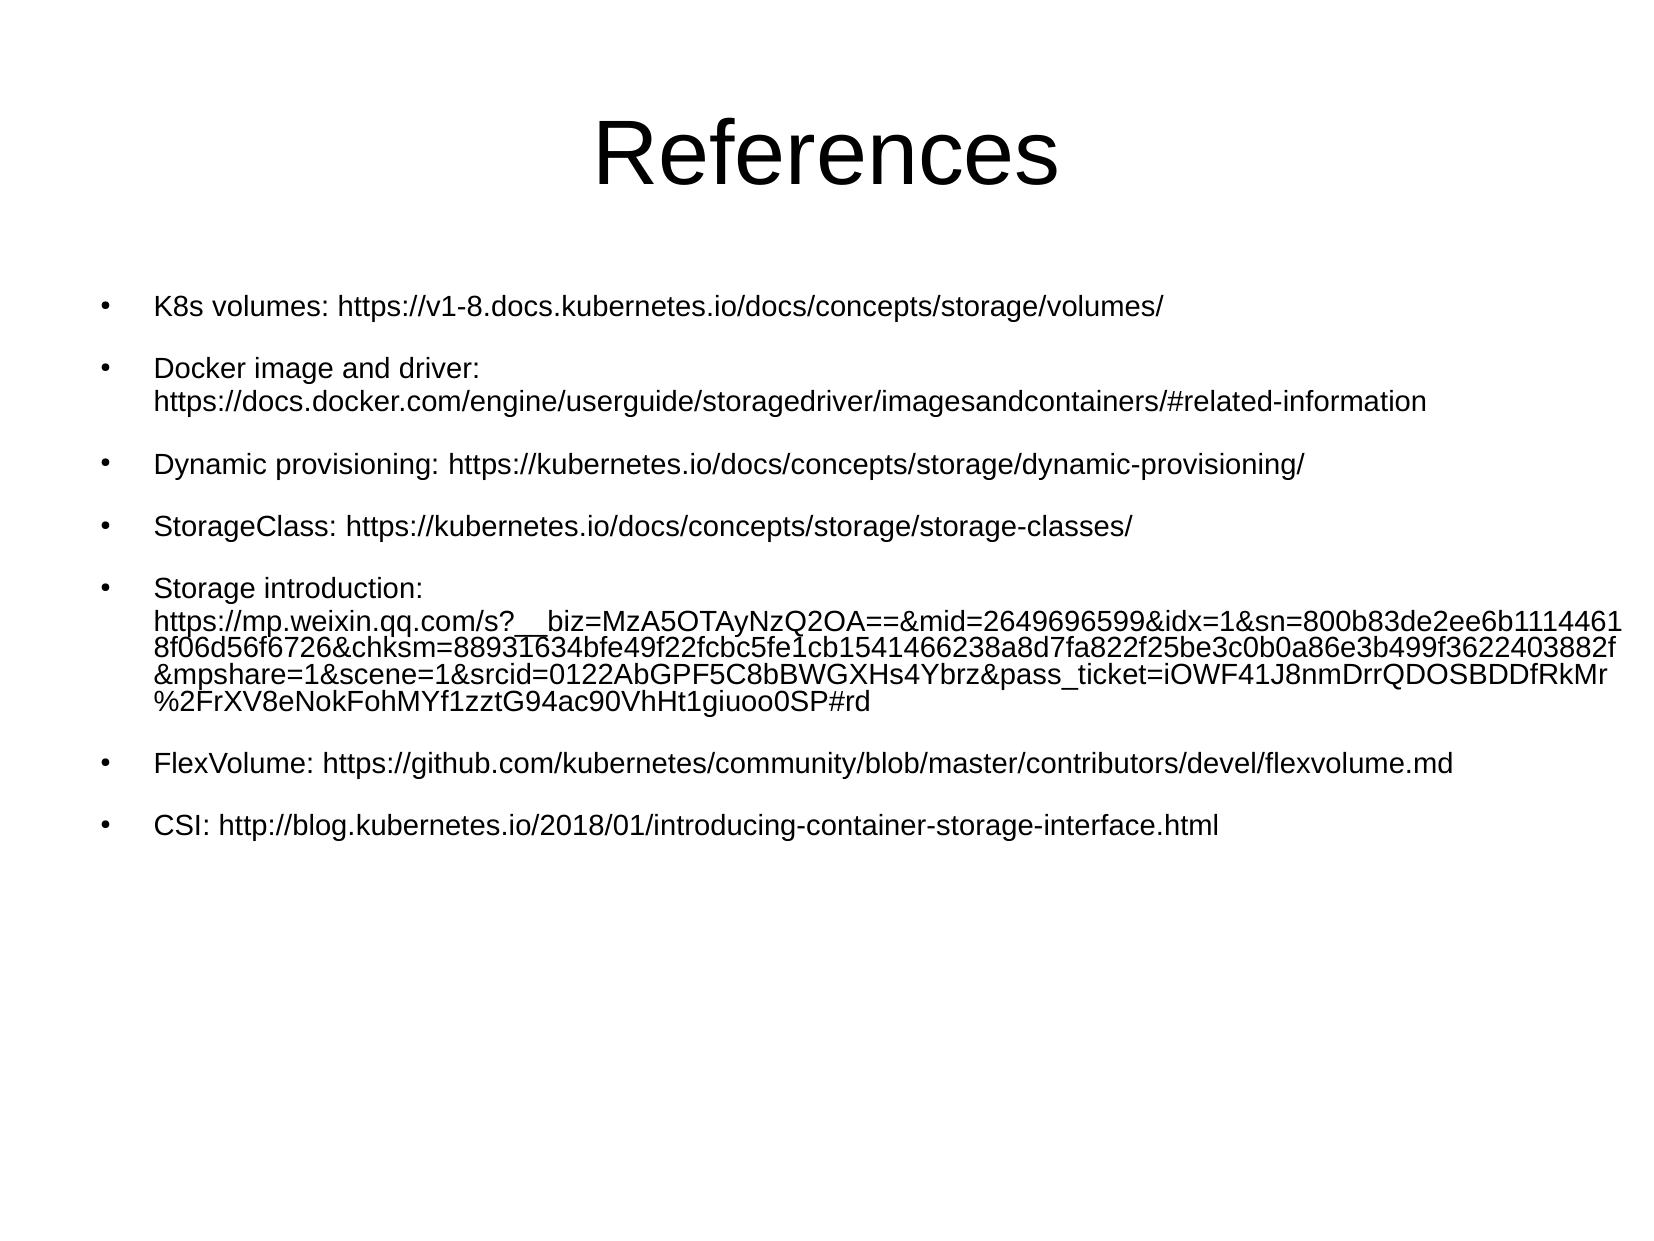

# References
K8s volumes: https://v1-8.docs.kubernetes.io/docs/concepts/storage/volumes/
Docker image and driver: https://docs.docker.com/engine/userguide/storagedriver/imagesandcontainers/#related-information
Dynamic provisioning: https://kubernetes.io/docs/concepts/storage/dynamic-provisioning/
StorageClass: https://kubernetes.io/docs/concepts/storage/storage-classes/
Storage introduction: https://mp.weixin.qq.com/s?__biz=MzA5OTAyNzQ2OA==&mid=2649696599&idx=1&sn=800b83de2ee6b11144618f06d56f6726&chksm=88931634bfe49f22fcbc5fe1cb1541466238a8d7fa822f25be3c0b0a86e3b499f3622403882f&mpshare=1&scene=1&srcid=0122AbGPF5C8bBWGXHs4Ybrz&pass_ticket=iOWF41J8nmDrrQDOSBDDfRkMr%2FrXV8eNokFohMYf1zztG94ac90VhHt1giuoo0SP#rd
FlexVolume: https://github.com/kubernetes/community/blob/master/contributors/devel/flexvolume.md
CSI: http://blog.kubernetes.io/2018/01/introducing-container-storage-interface.html